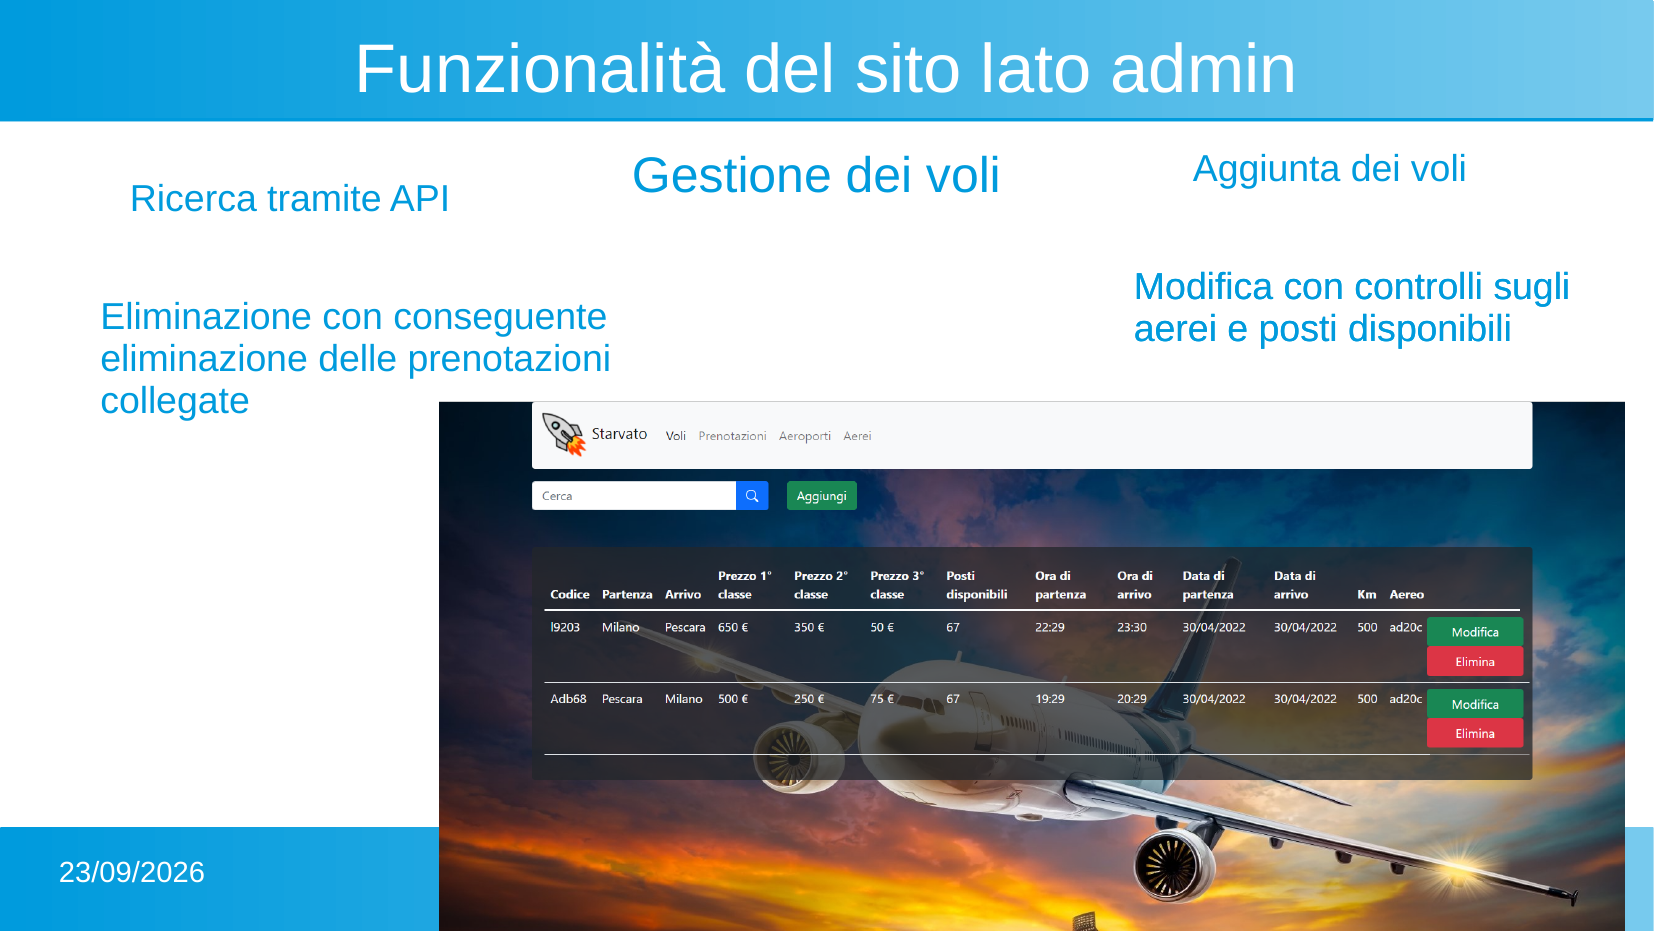

# Funzionalità del sito lato admin
Gestione dei voli
Aggiunta dei voli
Ricerca tramite API
Modifica con controlli sugli aerei e posti disponibili
Modifica con controlli sugli aerei e posti disponibili
Eliminazione con conseguente eliminazione delle prenotazioni collegate
8